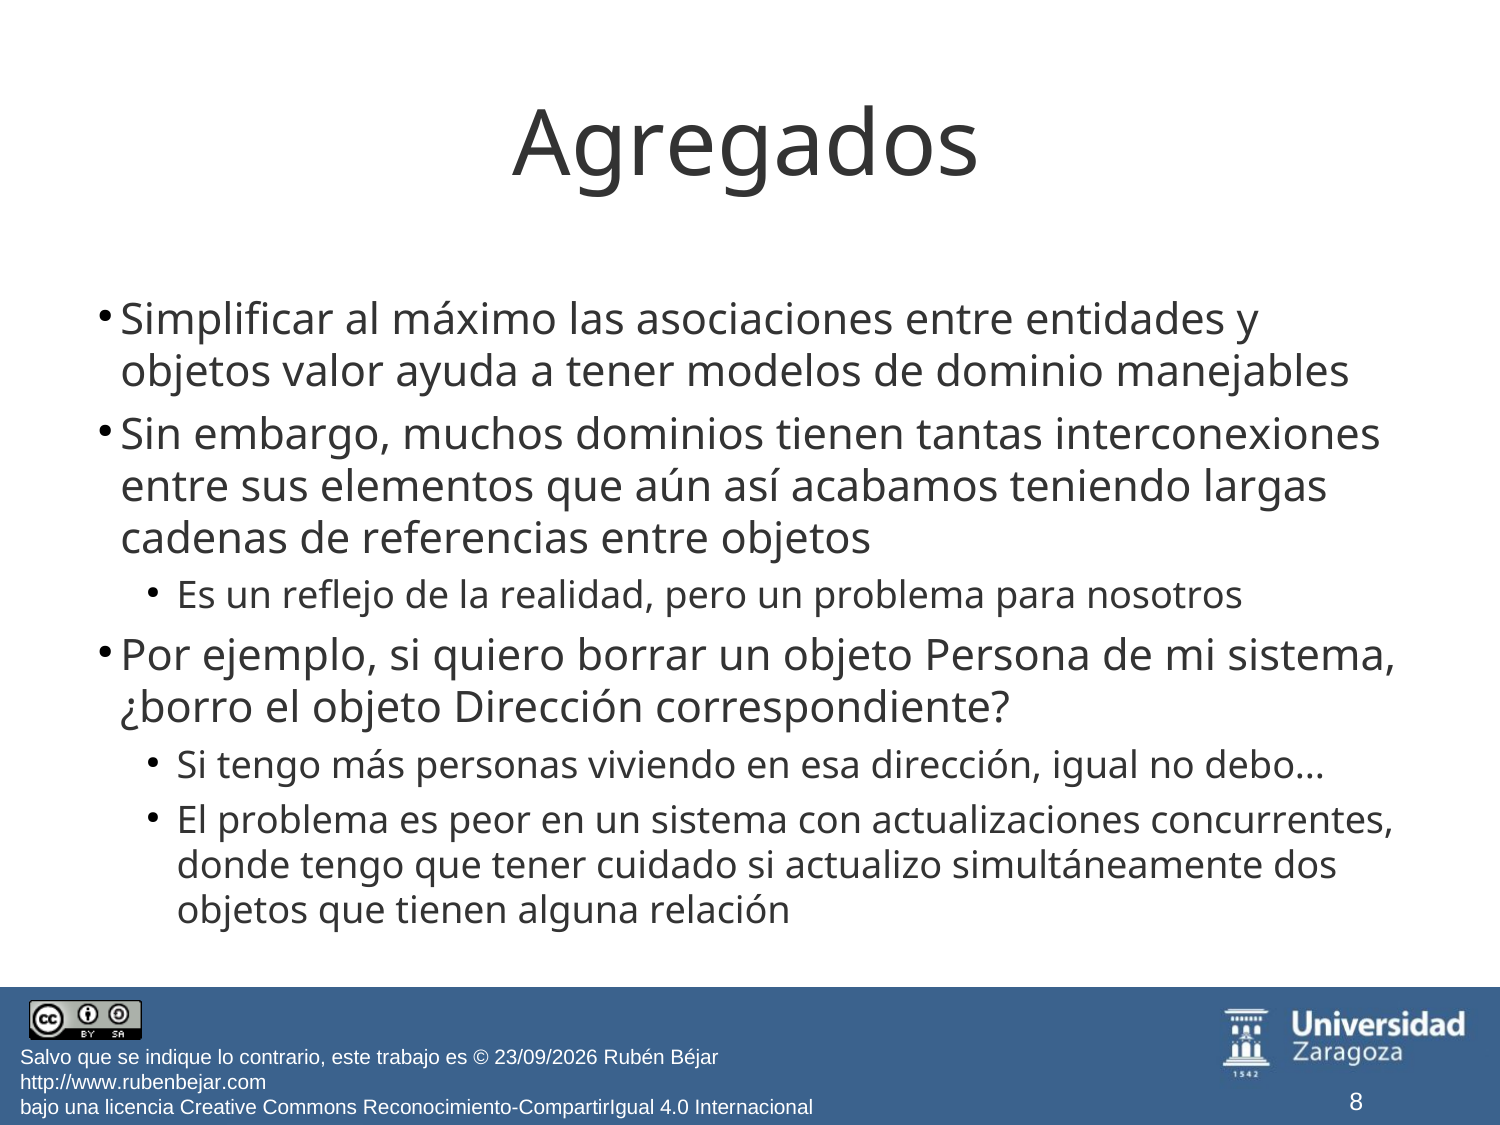

# Agregados
Simplificar al máximo las asociaciones entre entidades y objetos valor ayuda a tener modelos de dominio manejables
Sin embargo, muchos dominios tienen tantas interconexiones entre sus elementos que aún así acabamos teniendo largas cadenas de referencias entre objetos
Es un reflejo de la realidad, pero un problema para nosotros
Por ejemplo, si quiero borrar un objeto Persona de mi sistema, ¿borro el objeto Dirección correspondiente?
Si tengo más personas viviendo en esa dirección, igual no debo...
El problema es peor en un sistema con actualizaciones concurrentes, donde tengo que tener cuidado si actualizo simultáneamente dos objetos que tienen alguna relación